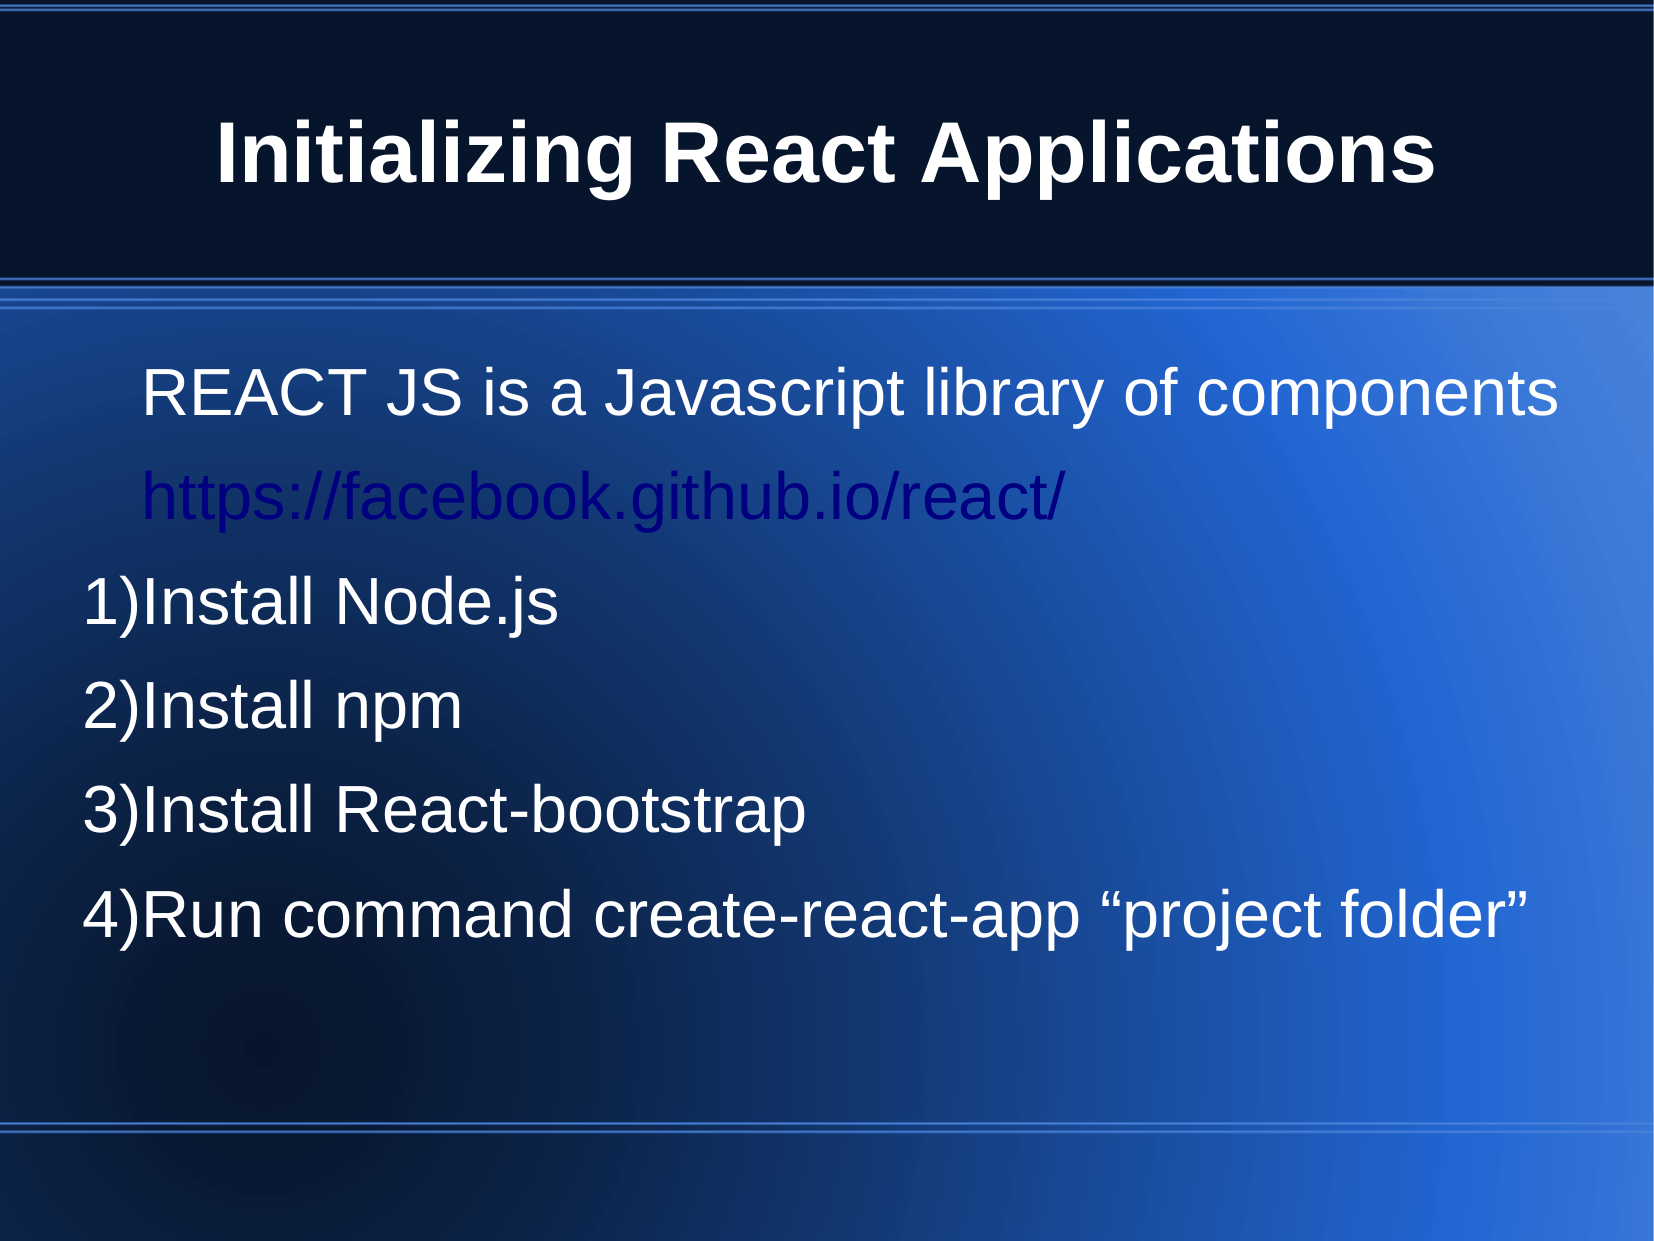

# Initializing React Applications
REACT JS is a Javascript library of components
https://facebook.github.io/react/
Install Node.js
Install npm
Install React-bootstrap
Run command create-react-app “project folder”